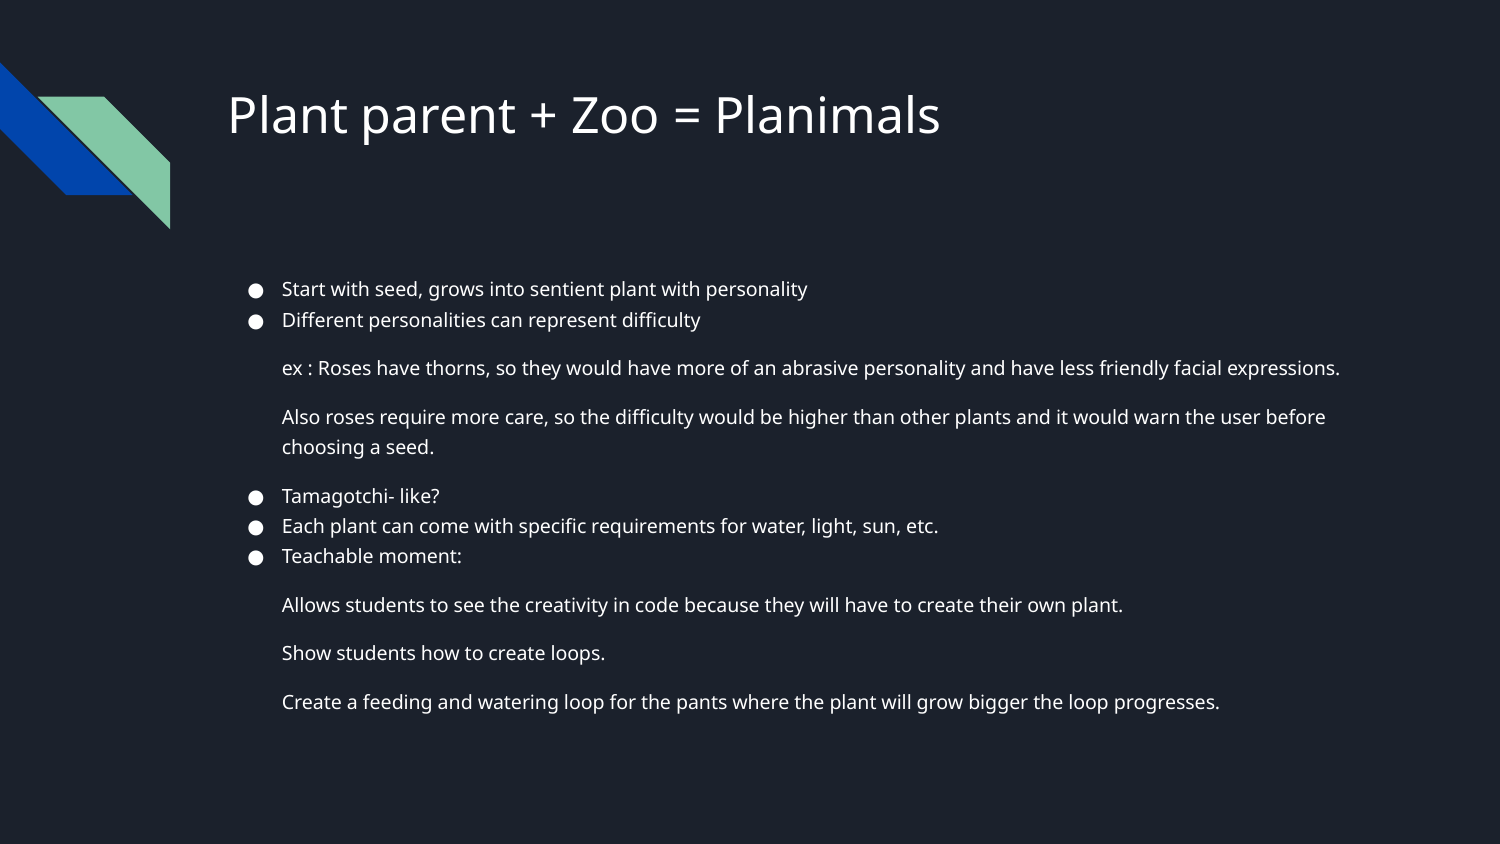

# Plant parent + Zoo = Planimals
Start with seed, grows into sentient plant with personality
Different personalities can represent difficulty
ex : Roses have thorns, so they would have more of an abrasive personality and have less friendly facial expressions.
Also roses require more care, so the difficulty would be higher than other plants and it would warn the user before choosing a seed.
Tamagotchi- like?
Each plant can come with specific requirements for water, light, sun, etc.
Teachable moment:
Allows students to see the creativity in code because they will have to create their own plant.
Show students how to create loops.
Create a feeding and watering loop for the pants where the plant will grow bigger the loop progresses.